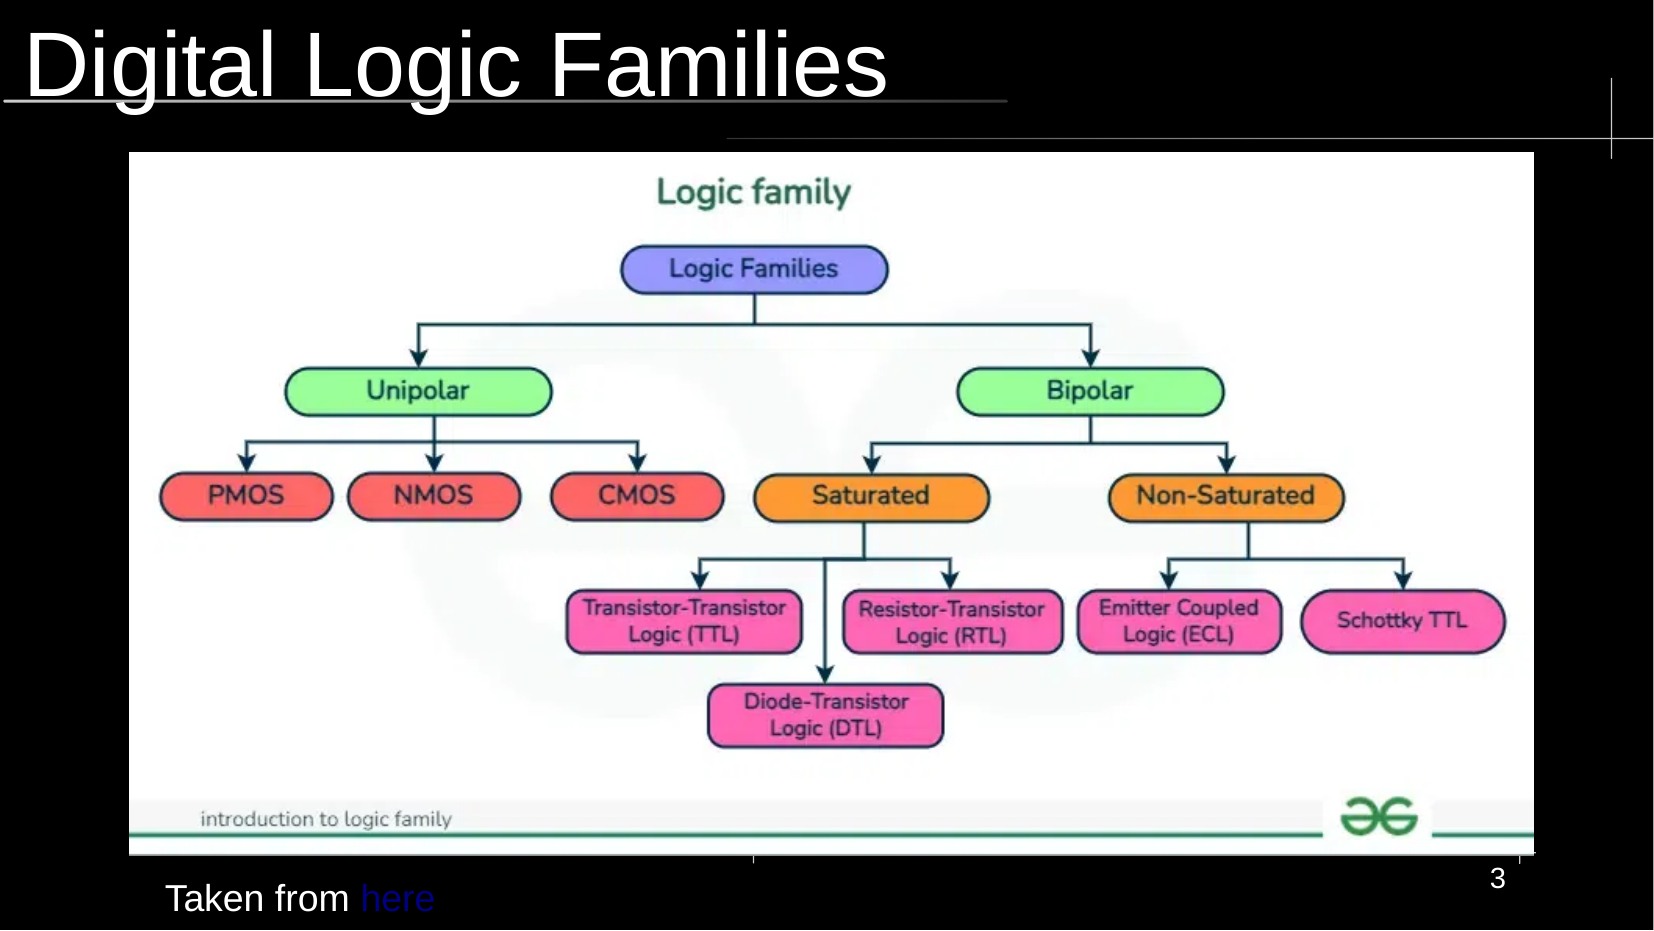

# Digital Logic Families
3
Taken from here